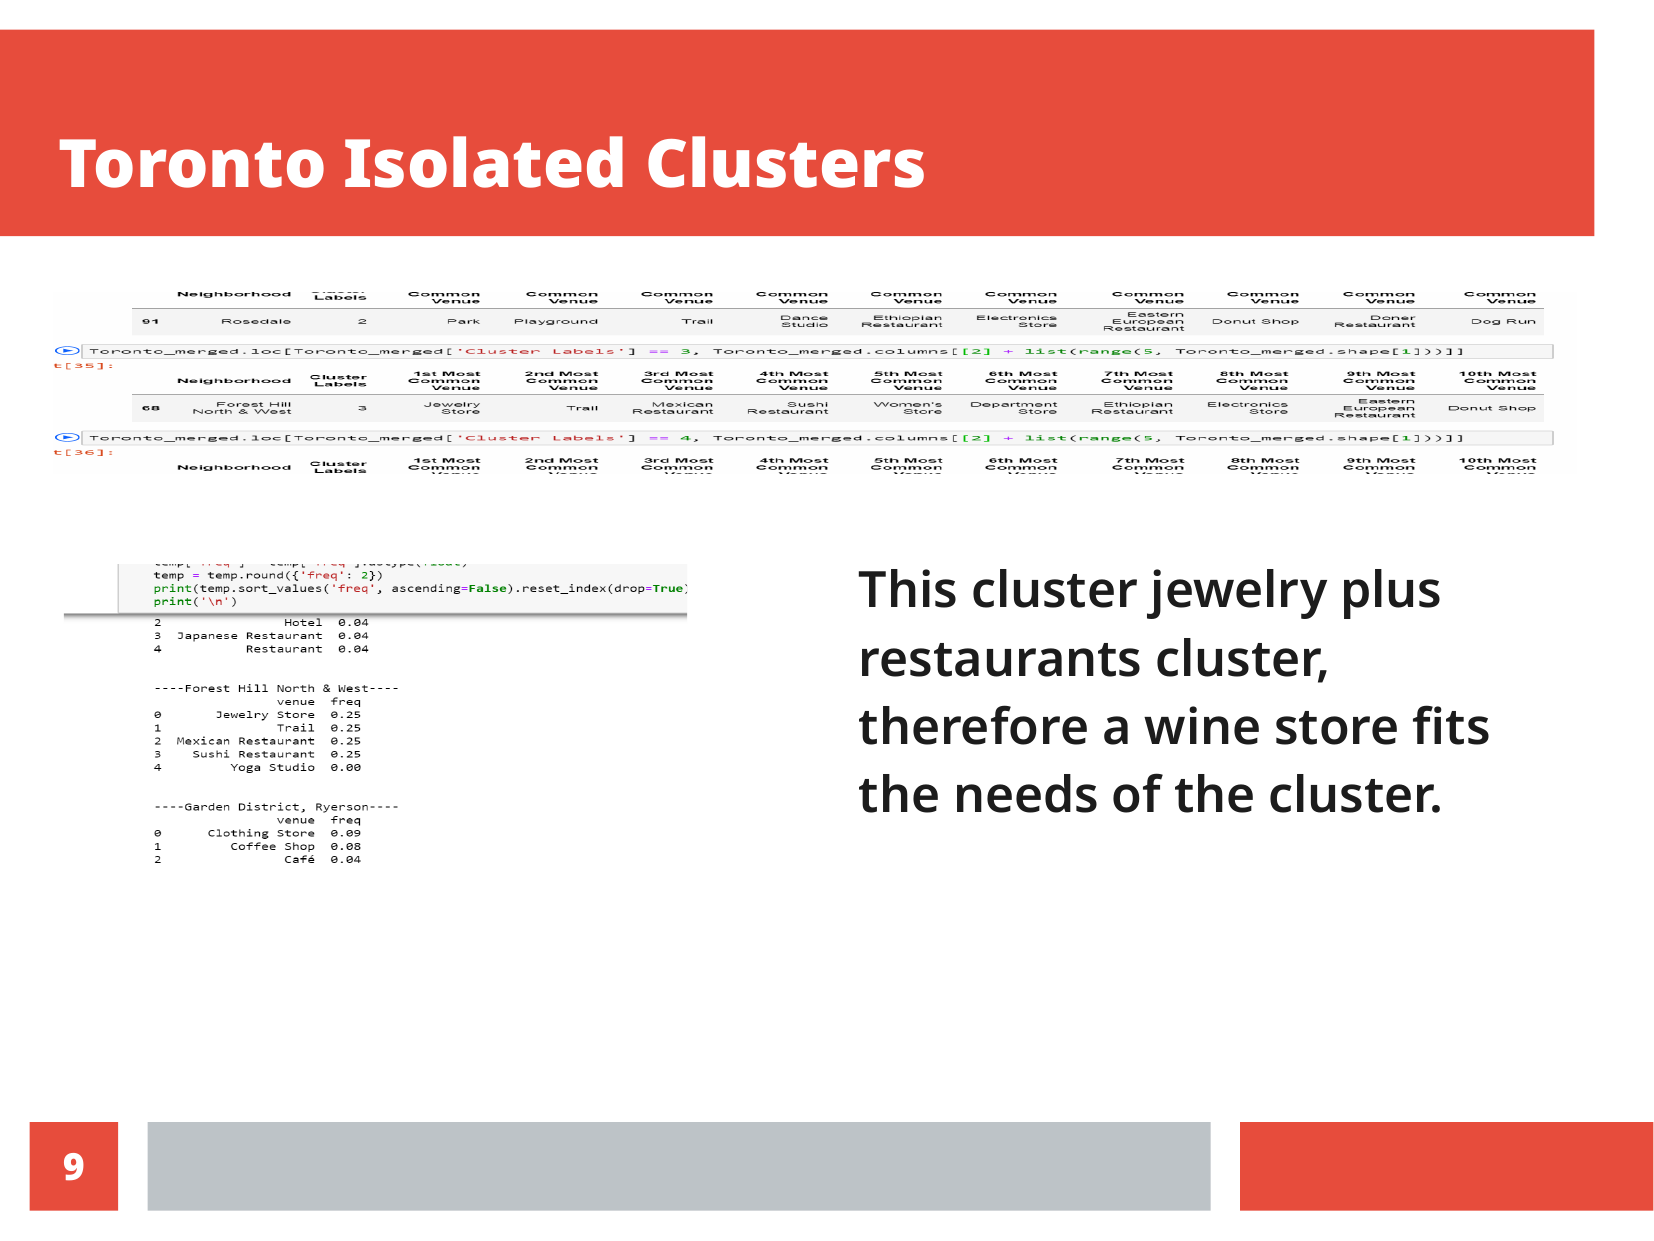

# Toronto Isolated Clusters
This cluster jewelry plus restaurants cluster, therefore a wine store fits the needs of the cluster.
9